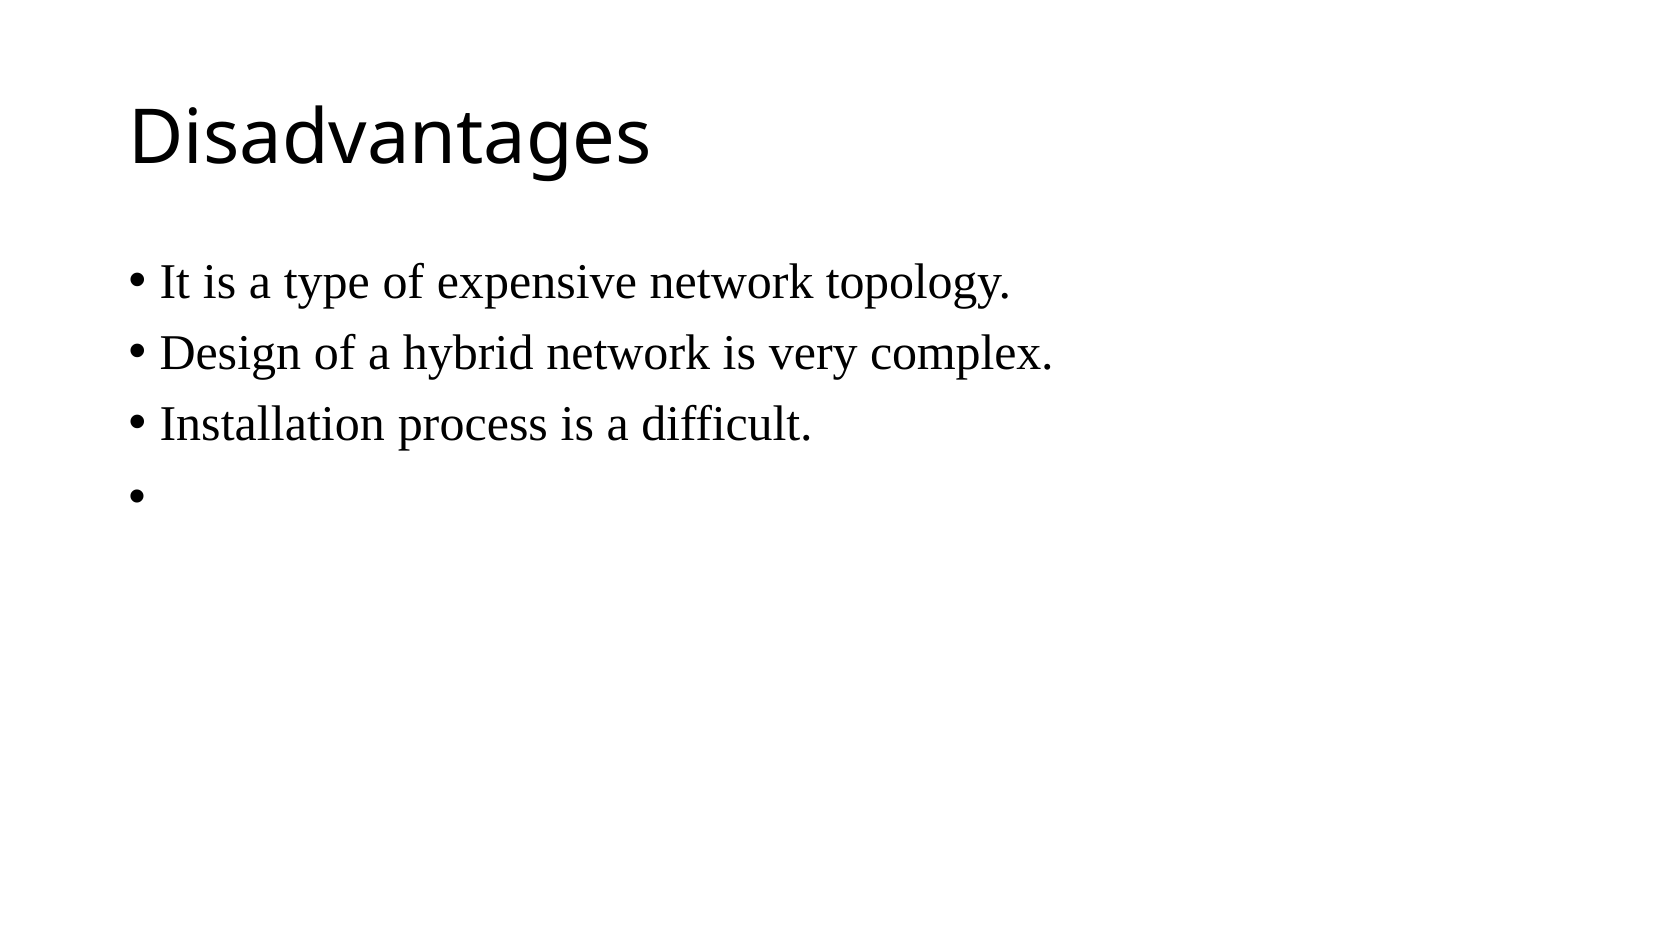

# Disadvantages
It is a type of expensive network topology.
Design of a hybrid network is very complex.
Installation process is a difficult.